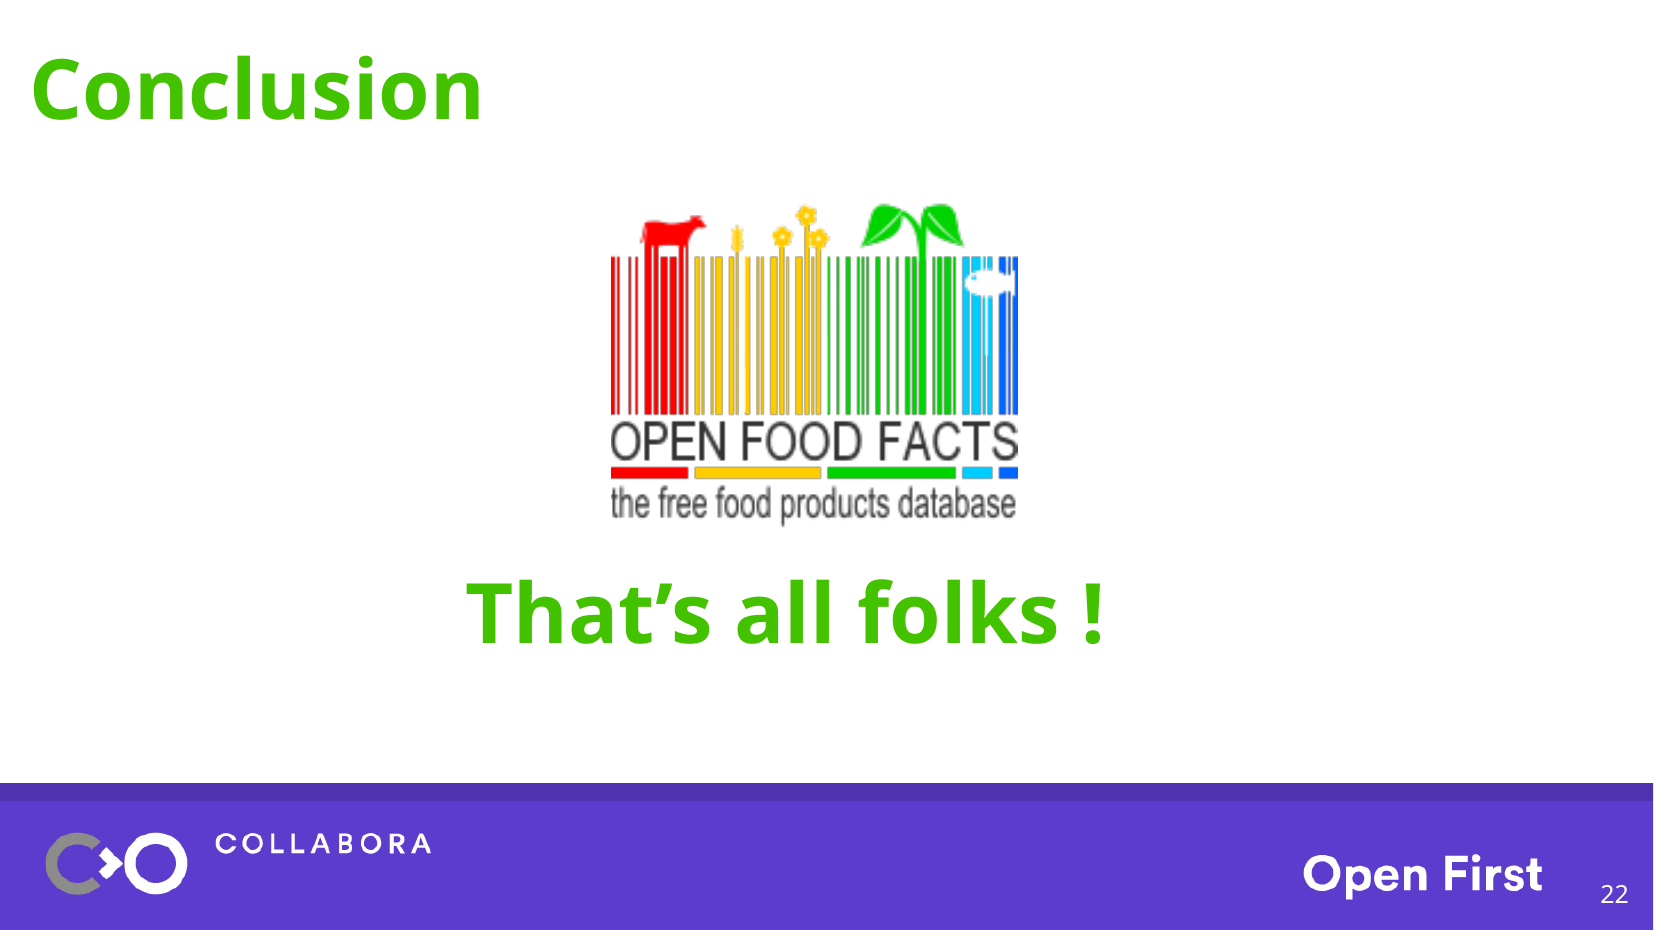

# Conclusion
That’s all folks !
22